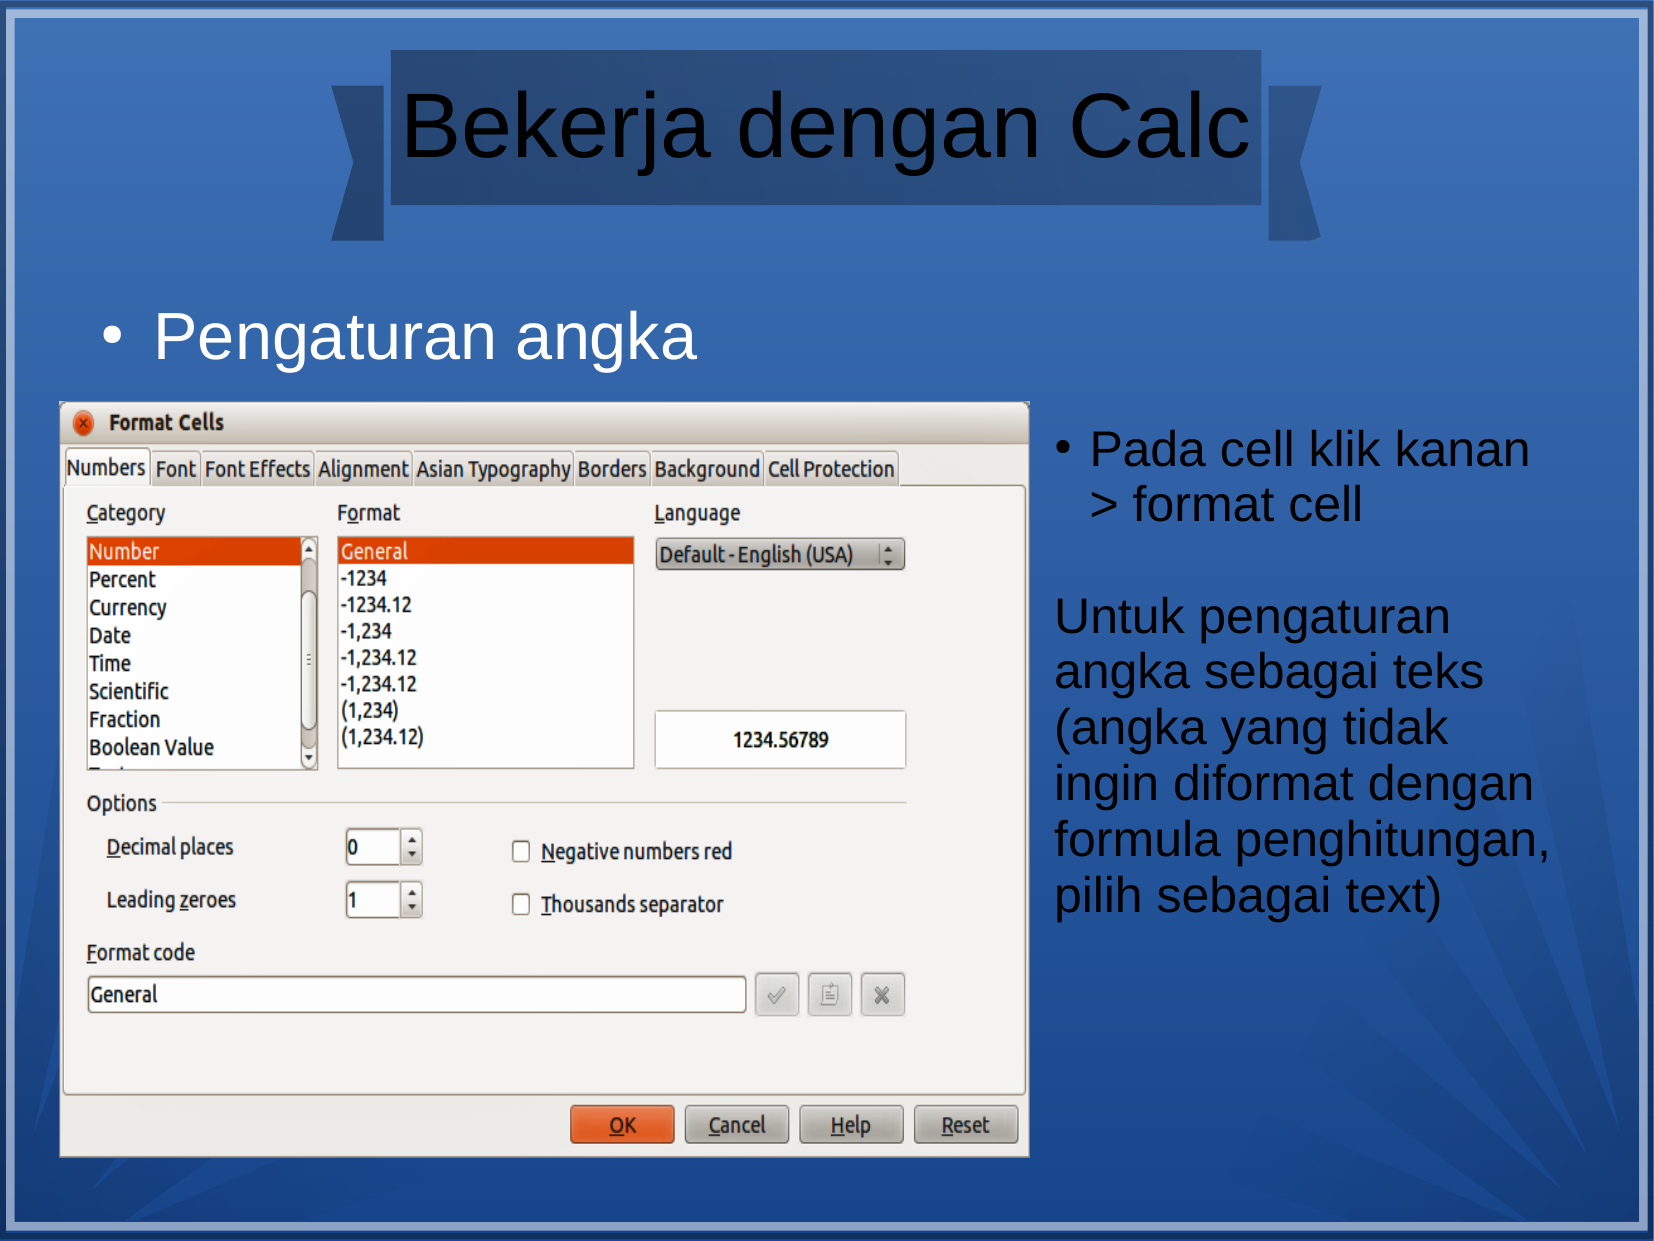

# Bekerja dengan Calc
Pengaturan angka
Pada cell klik kanan > format cell
Untuk pengaturan angka sebagai teks (angka yang tidak ingin diformat dengan formula penghitungan, pilih sebagai text)